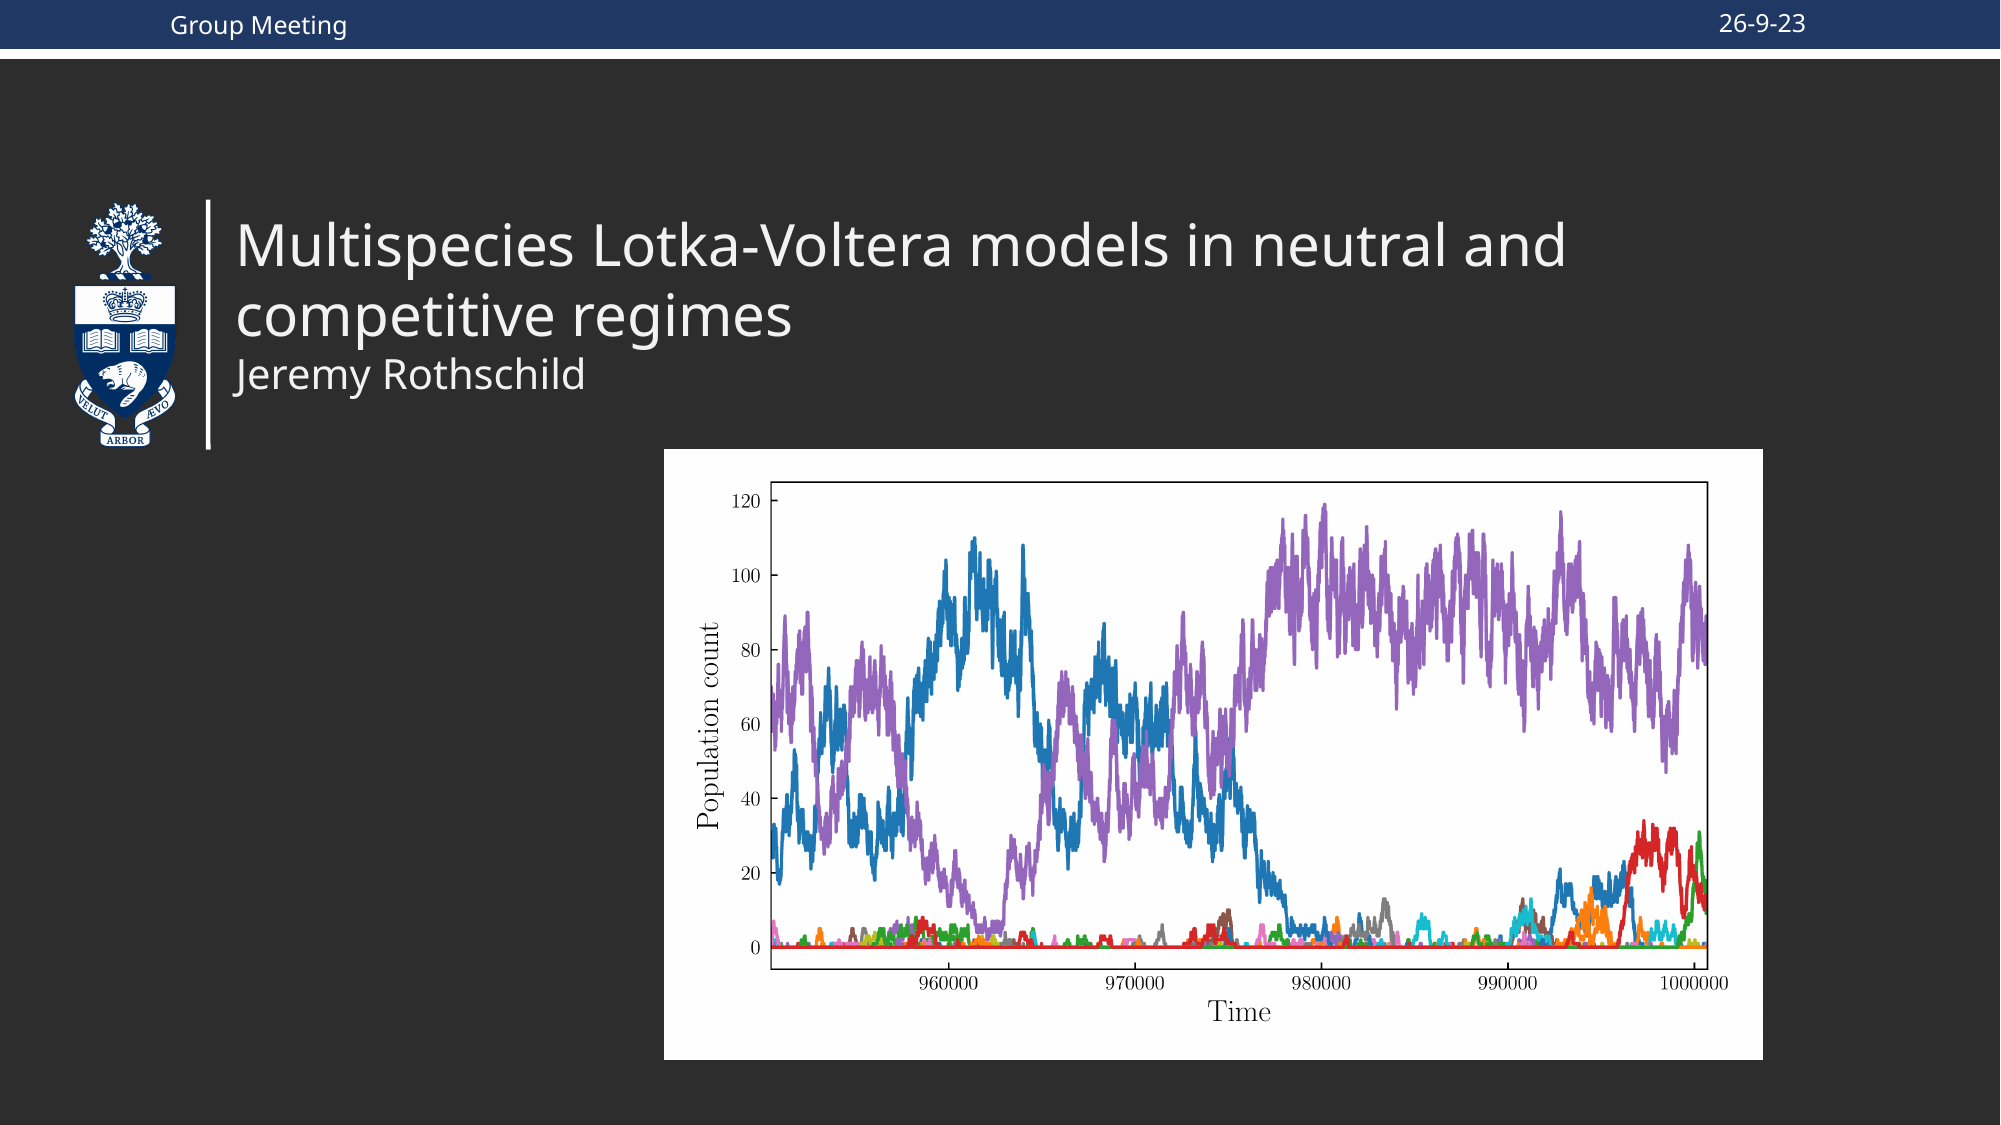

Group Meeting
26-8-21
# Multispecies Lotka-Voltera models in neutral and competitive regimes Jeremy Rothschild